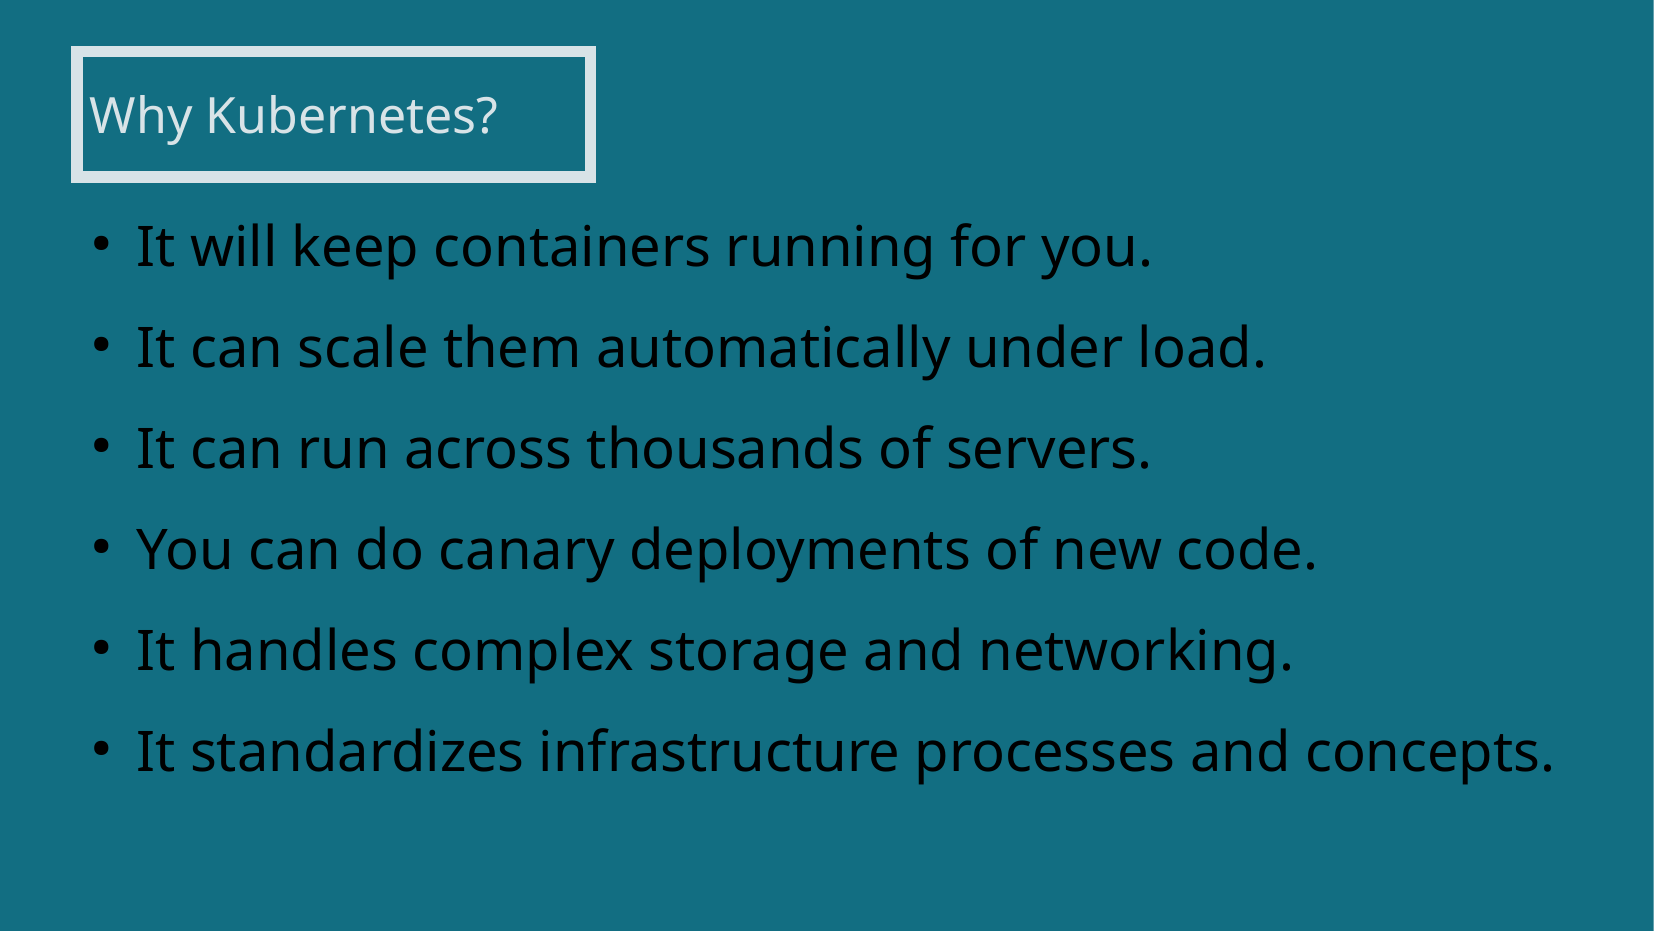

# Why Kubernetes?
It will keep containers running for you.
It can scale them automatically under load.
It can run across thousands of servers.
You can do canary deployments of new code.
It handles complex storage and networking.
It standardizes infrastructure processes and concepts.